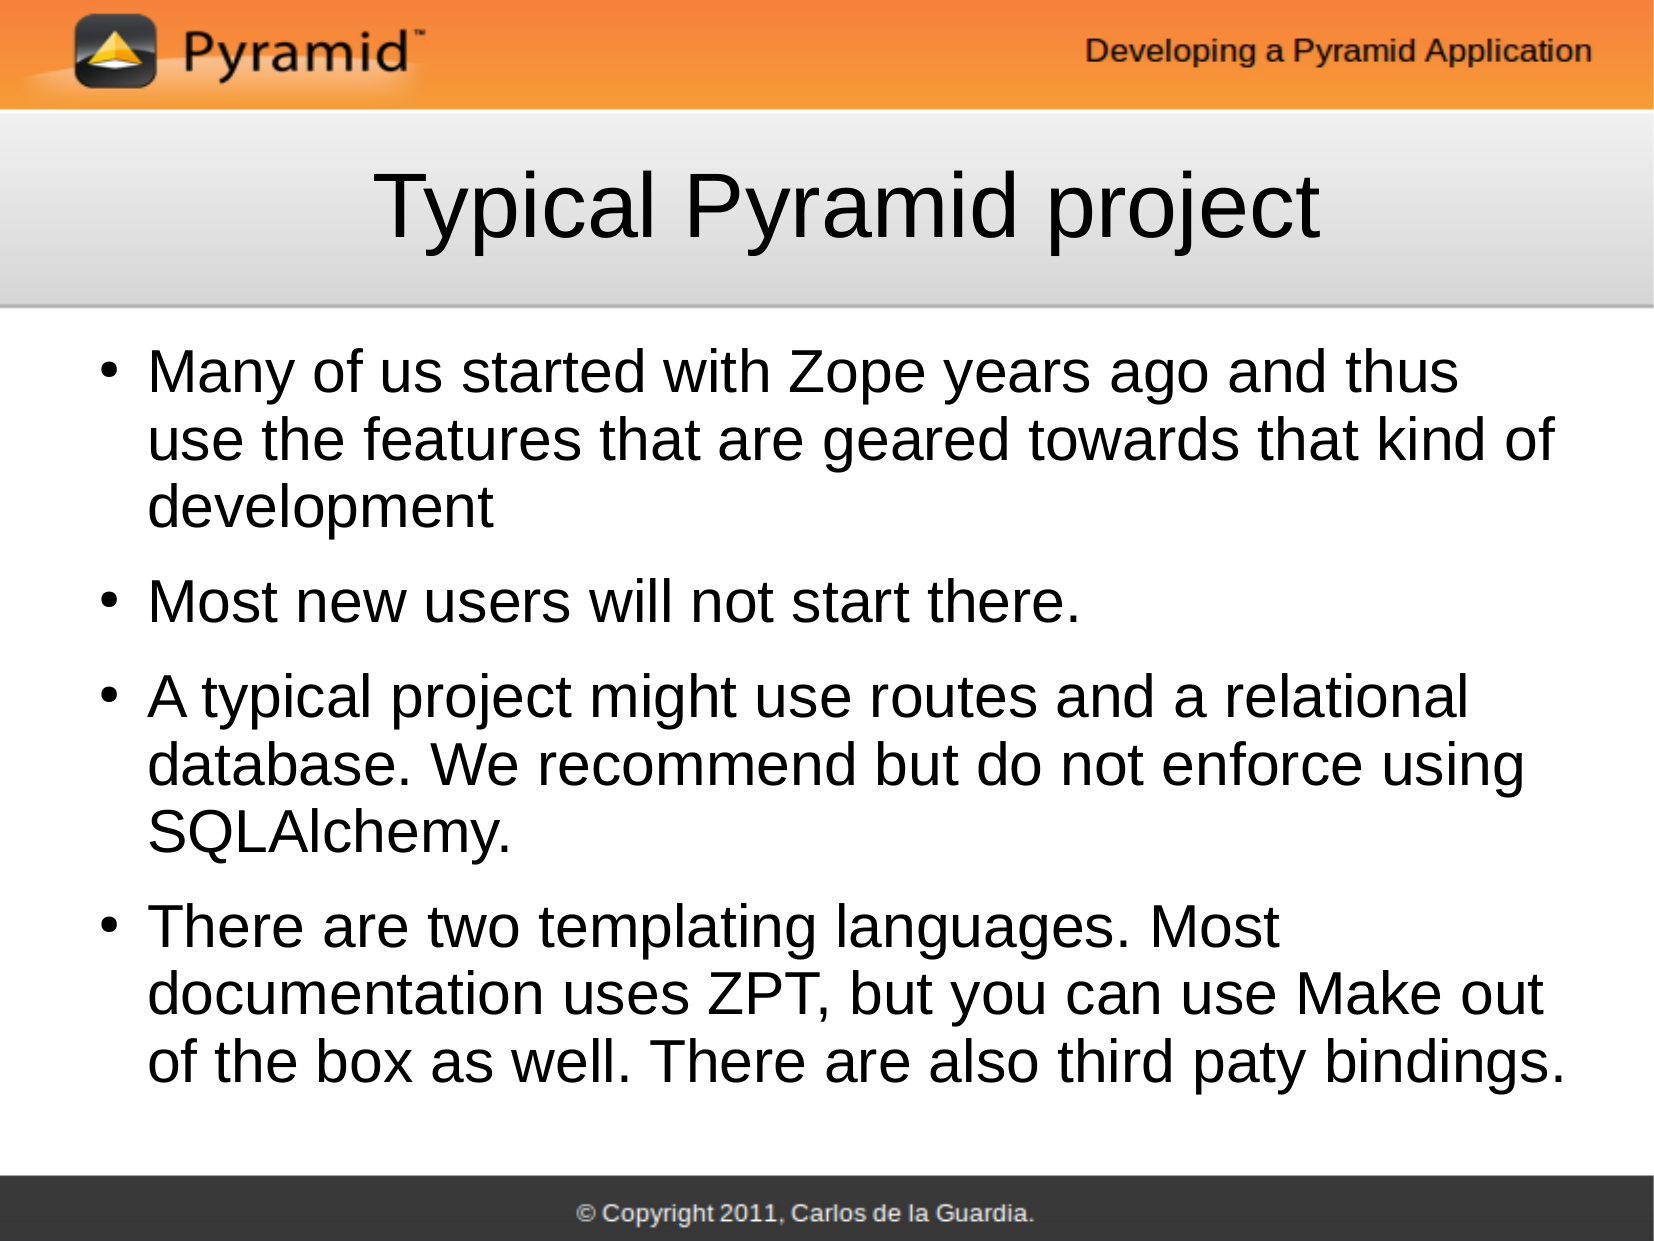

# Typical Pyramid project
Many of us started with Zope years ago and thus use the features that are geared towards that kind of development
Most new users will not start there.
A typical project might use routes and a relational database. We recommend but do not enforce using SQLAlchemy.
There are two templating languages. Most documentation uses ZPT, but you can use Make out of the box as well. There are also third paty bindings.